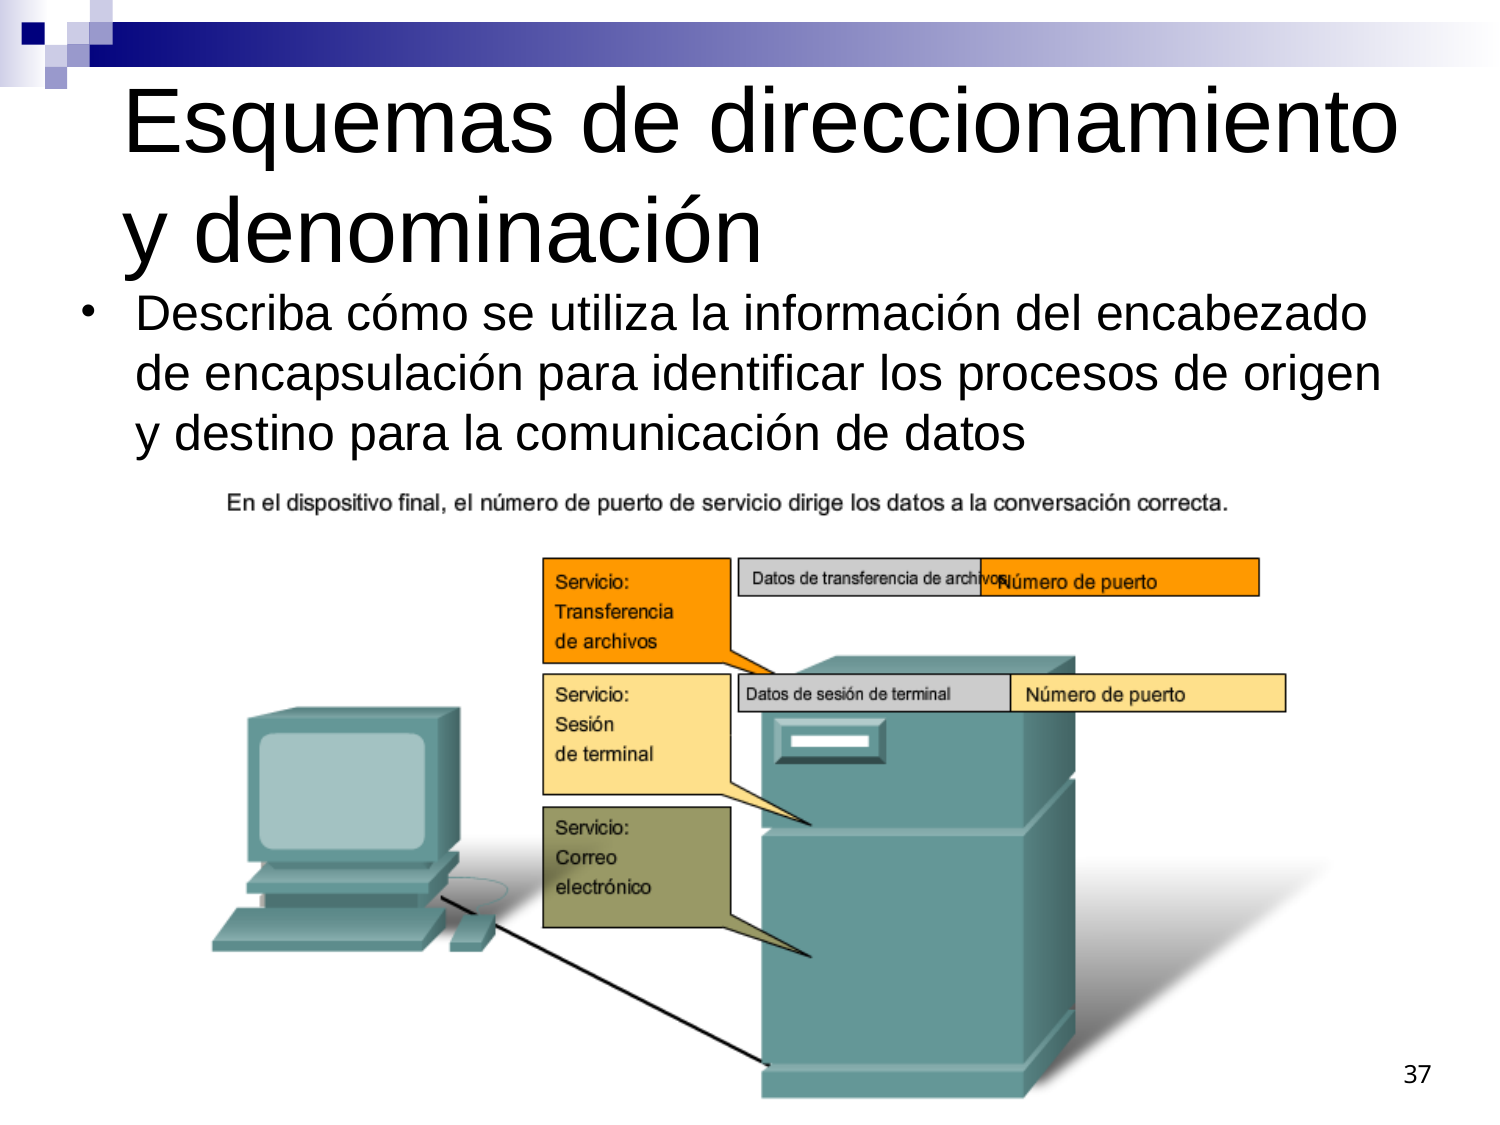

Esquemas de direccionamiento y denominación
Describa cómo se utiliza la información del encabezado de encapsulación para identificar los procesos de origen y destino para la comunicación de datos